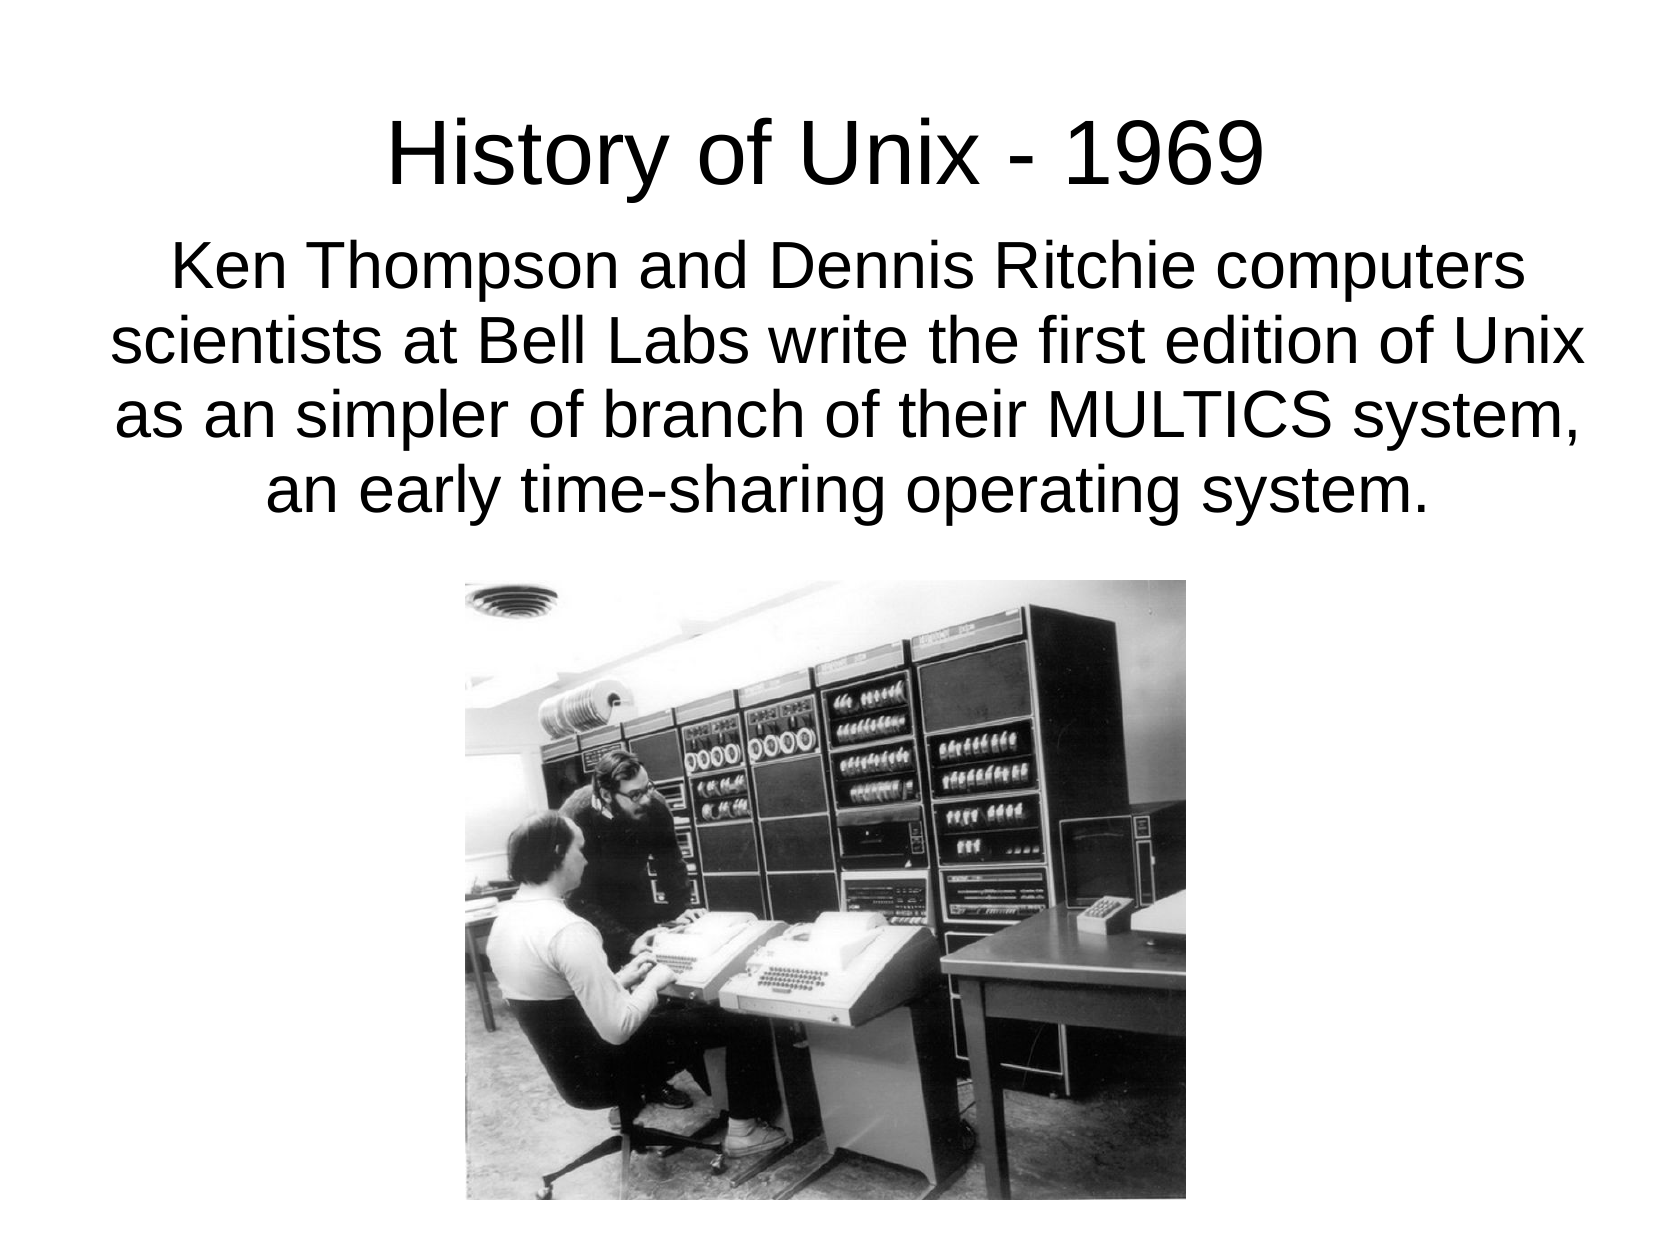

Ken Thompson and Dennis Ritchie computers scientists at Bell Labs write the first edition of Unix as an simpler of branch of their MULTICS system, an early time-sharing operating system.
# History of Unix - 1969